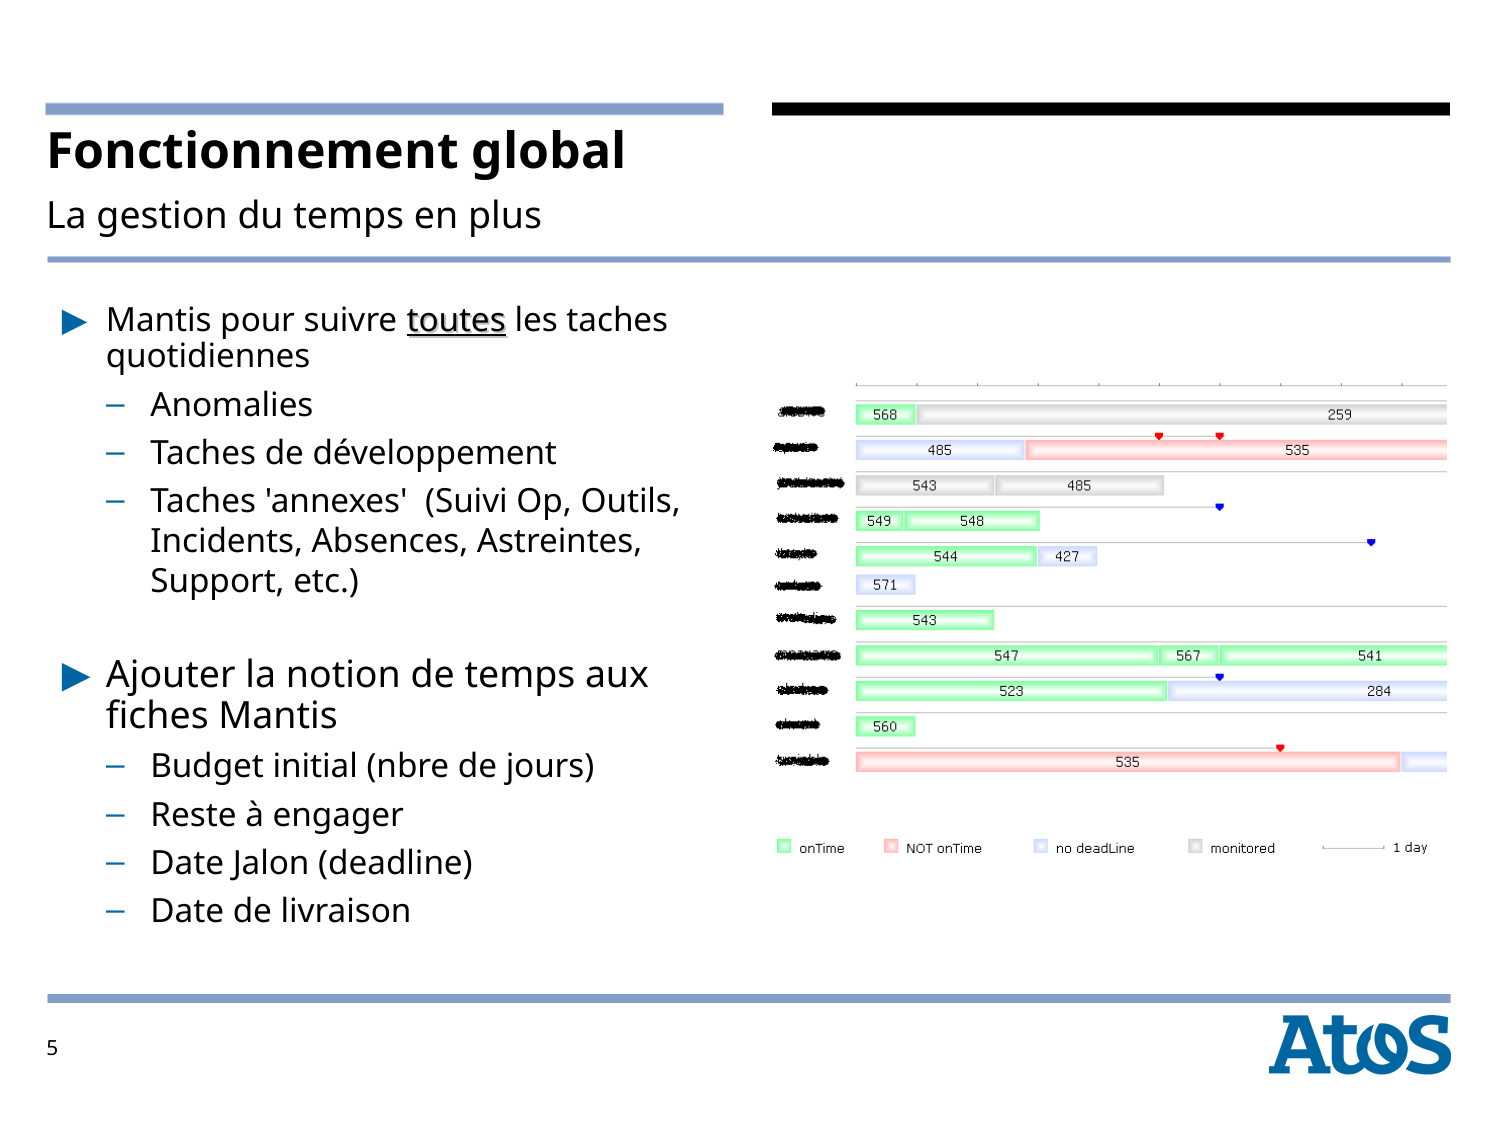

# Fonctionnement global
La gestion du temps en plus
Mantis pour suivre toutes les taches quotidiennes
Anomalies
Taches de développement
Taches 'annexes' (Suivi Op, Outils, Incidents, Absences, Astreintes, Support, etc.)
Ajouter la notion de temps aux fiches Mantis
Budget initial (nbre de jours)
Reste à engager
Date Jalon (deadline)
Date de livraison
5